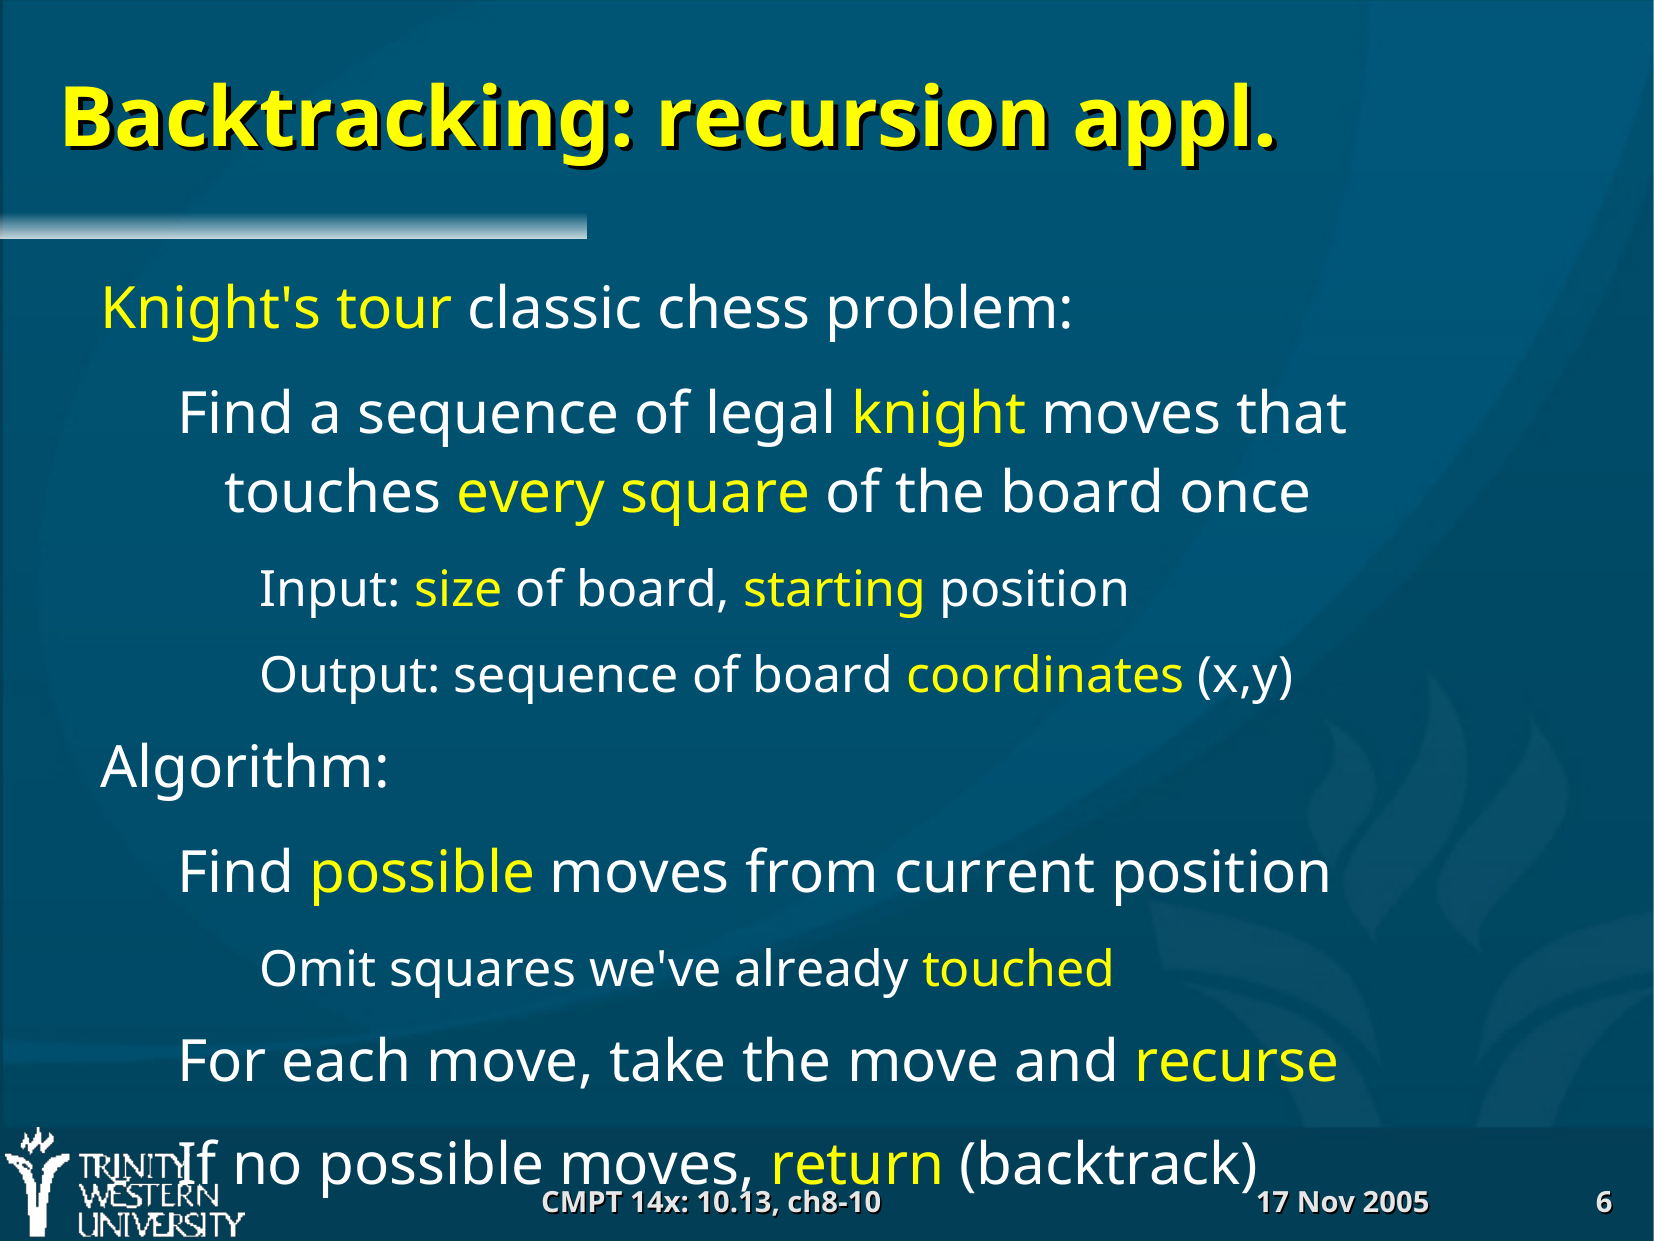

# Backtracking: recursion appl.
Knight's tour classic chess problem:
Find a sequence of legal knight moves that touches every square of the board once
Input: size of board, starting position
Output: sequence of board coordinates (x,y)
Algorithm:
Find possible moves from current position
Omit squares we've already touched
For each move, take the move and recurse
If no possible moves, return (backtrack)
CMPT 14x: 10.13, ch8-10
17 Nov 2005
6